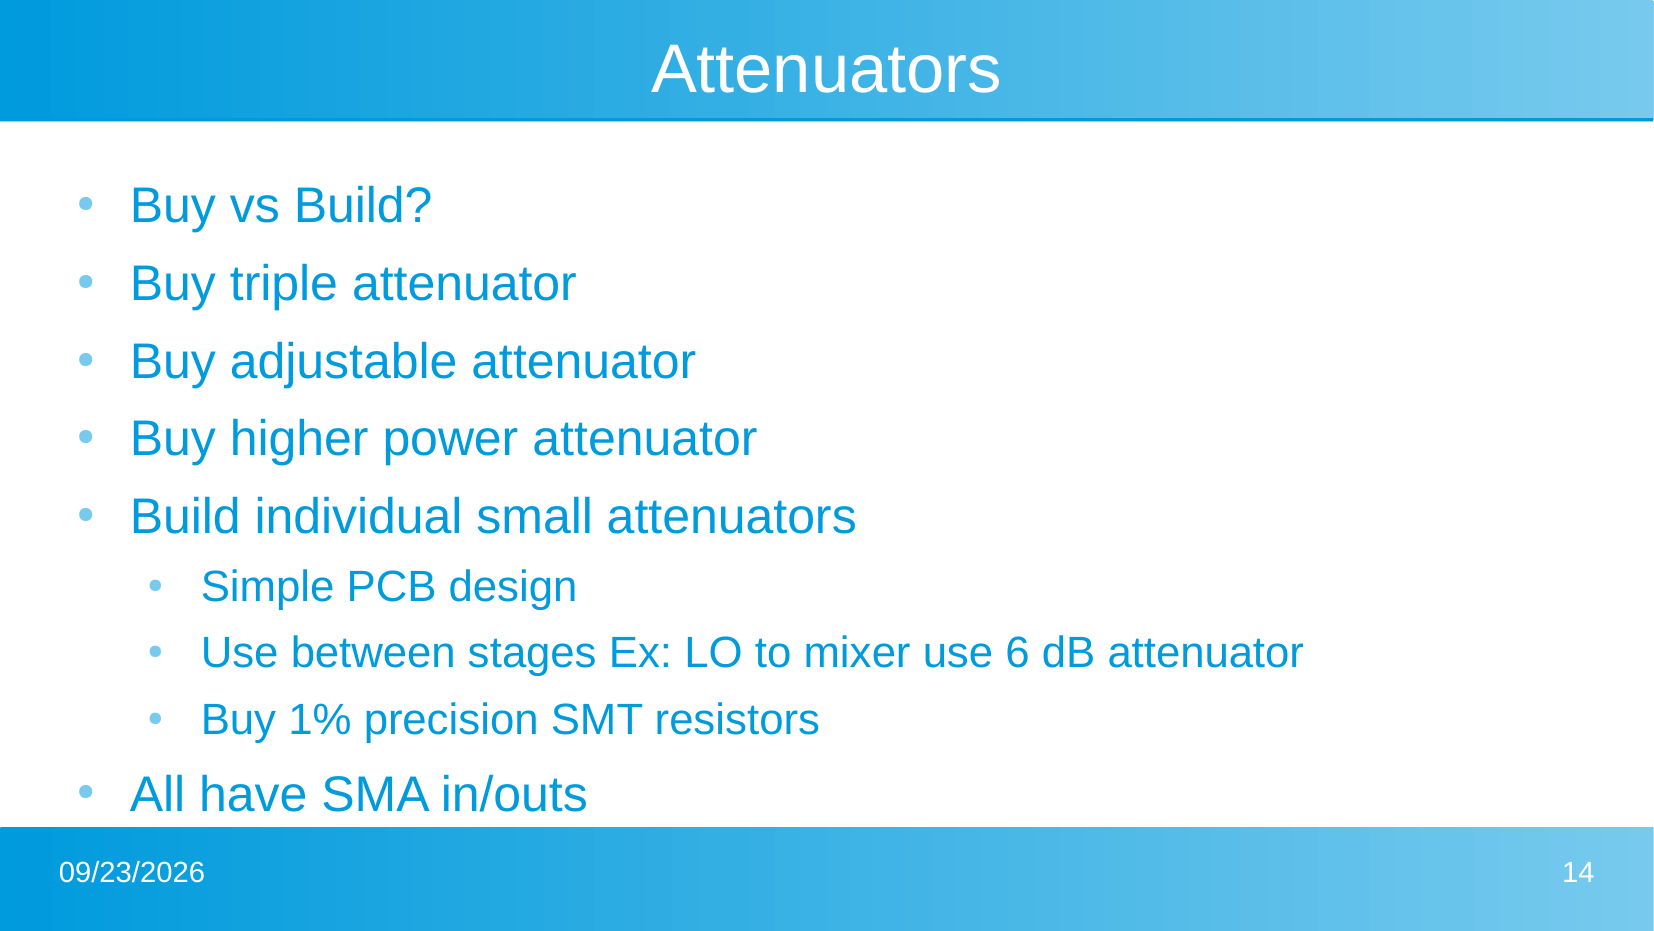

# Attenuators
Buy vs Build?
Buy triple attenuator
Buy adjustable attenuator
Buy higher power attenuator
Build individual small attenuators
Simple PCB design
Use between stages Ex: LO to mixer use 6 dB attenuator
Buy 1% precision SMT resistors
All have SMA in/outs
14